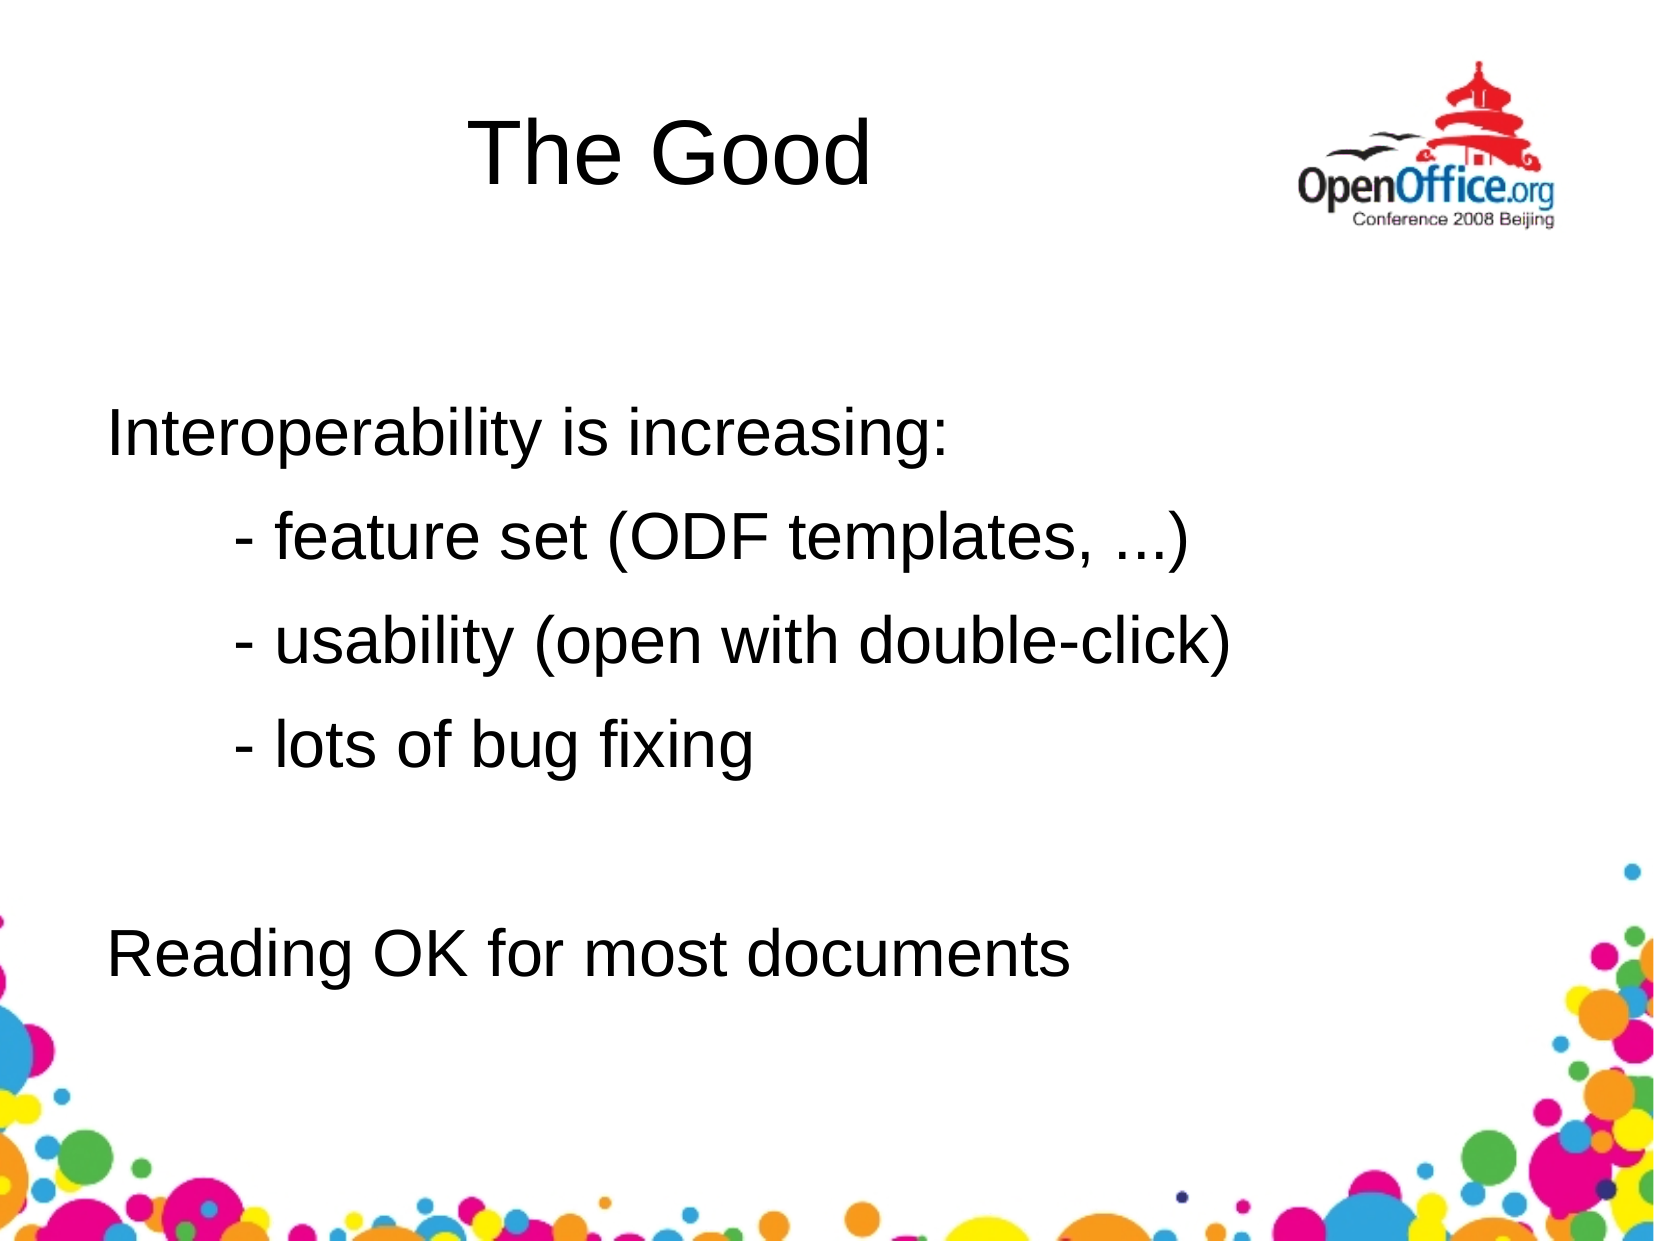

# The Good
Interoperability is increasing:
	- feature set (ODF templates, ...)
	- usability (open with double-click)
	- lots of bug fixing
Reading OK for most documents